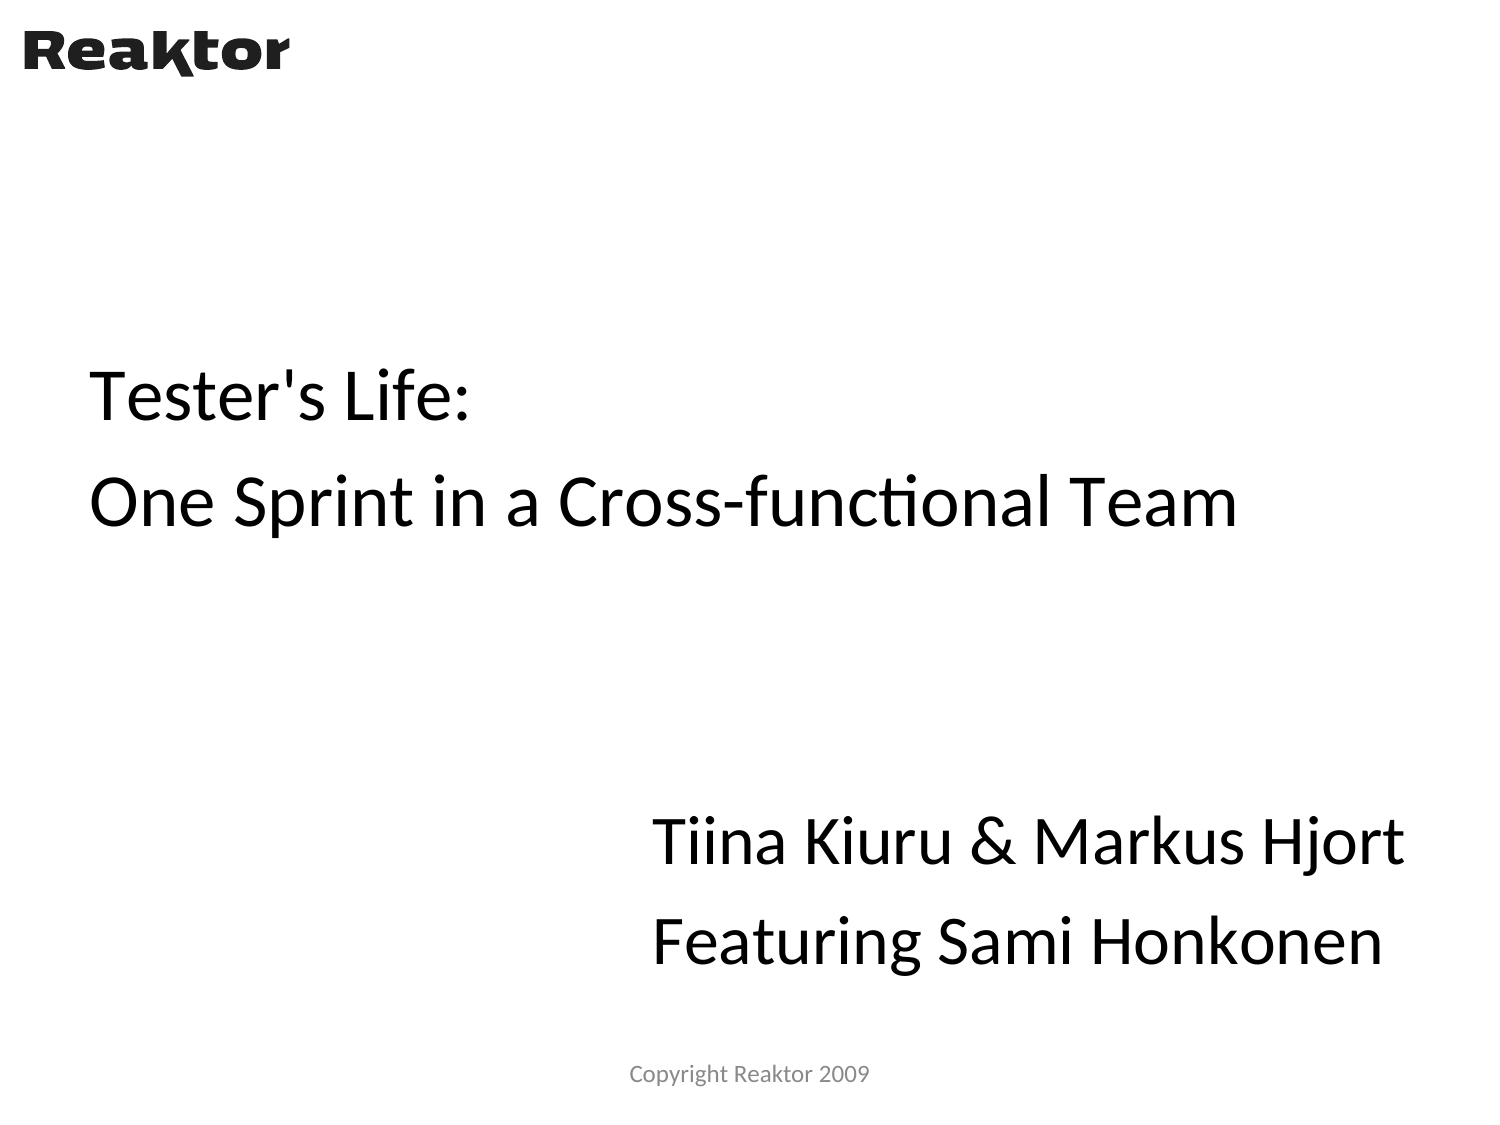

#
Tester's Life:
One Sprint in a Cross-functional Team
Tiina Kiuru & Markus Hjort
Featuring Sami Honkonen
Copyright Reaktor 2009